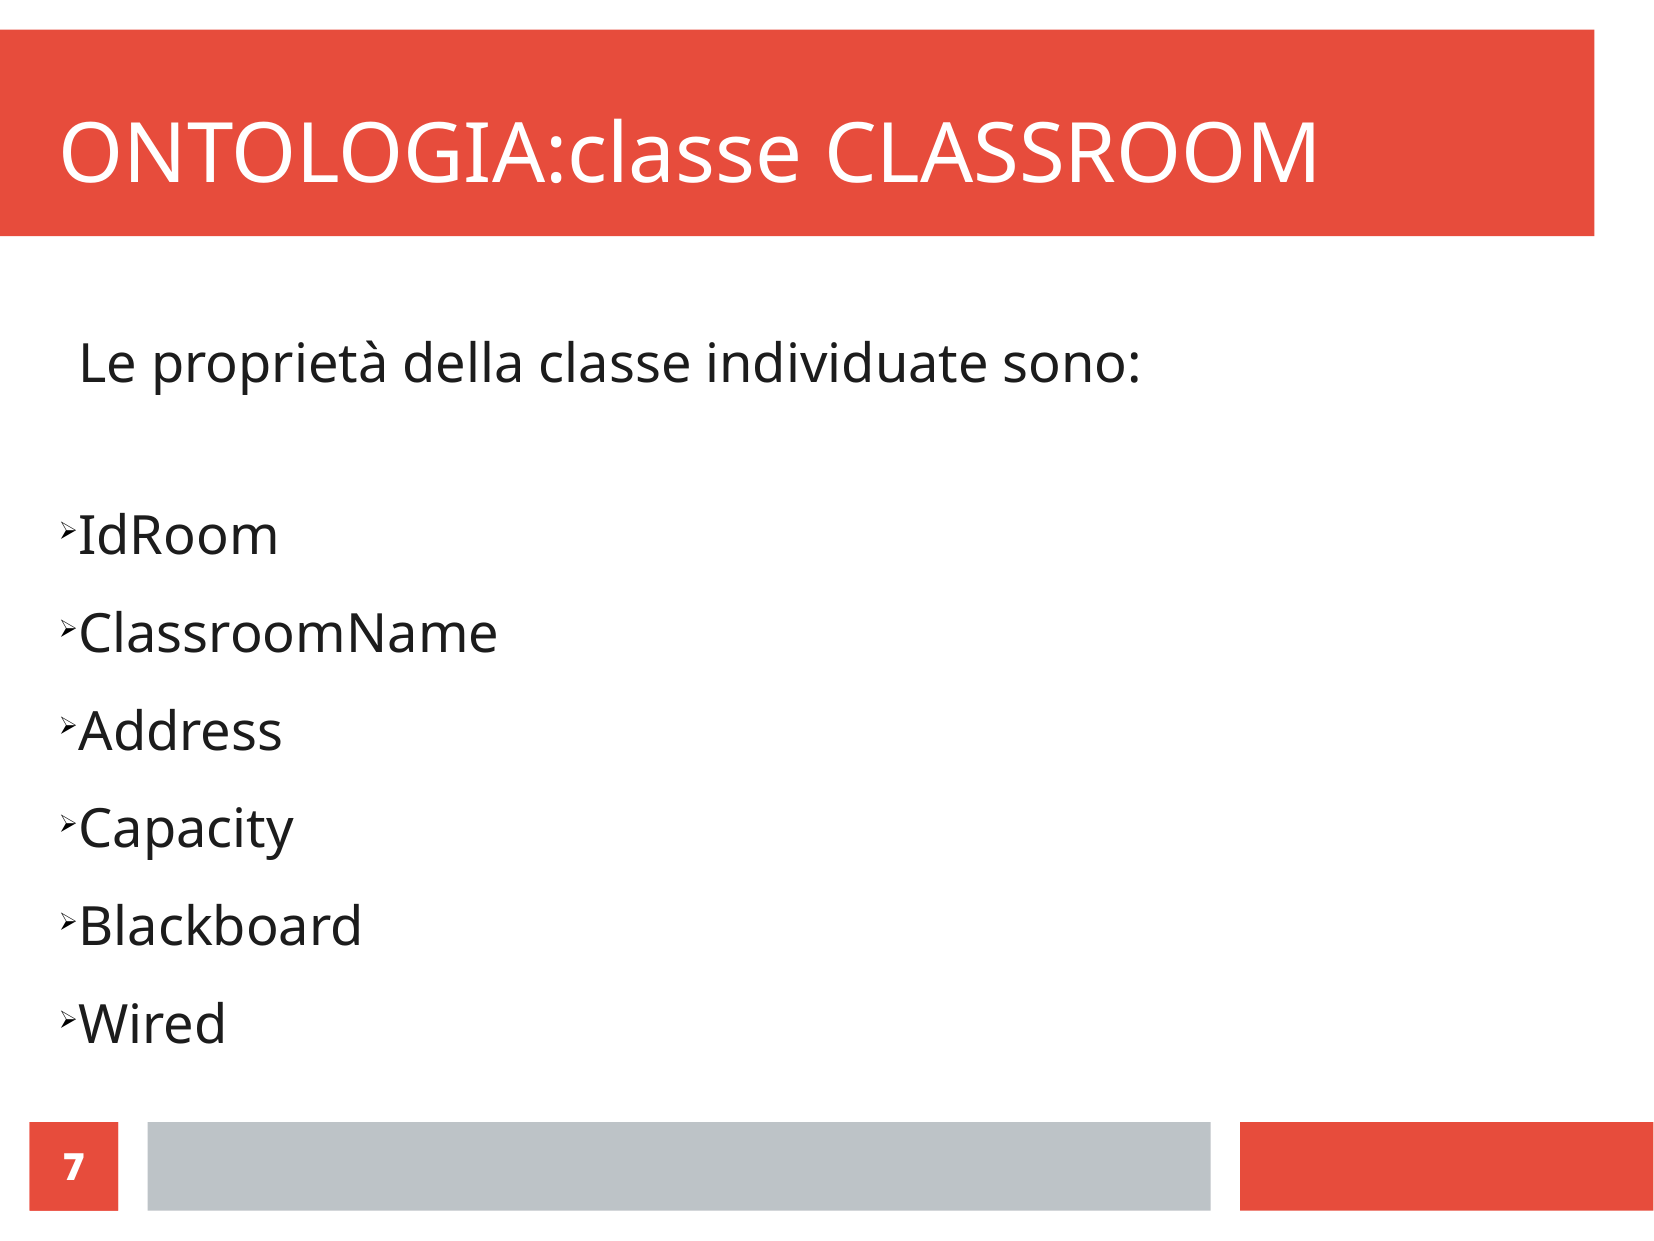

# ONTOLOGIA:classe CLASSROOM
Le proprietà della classe individuate sono:
IdRoom
ClassroomName
Address
Capacity
Blackboard
Wired
7